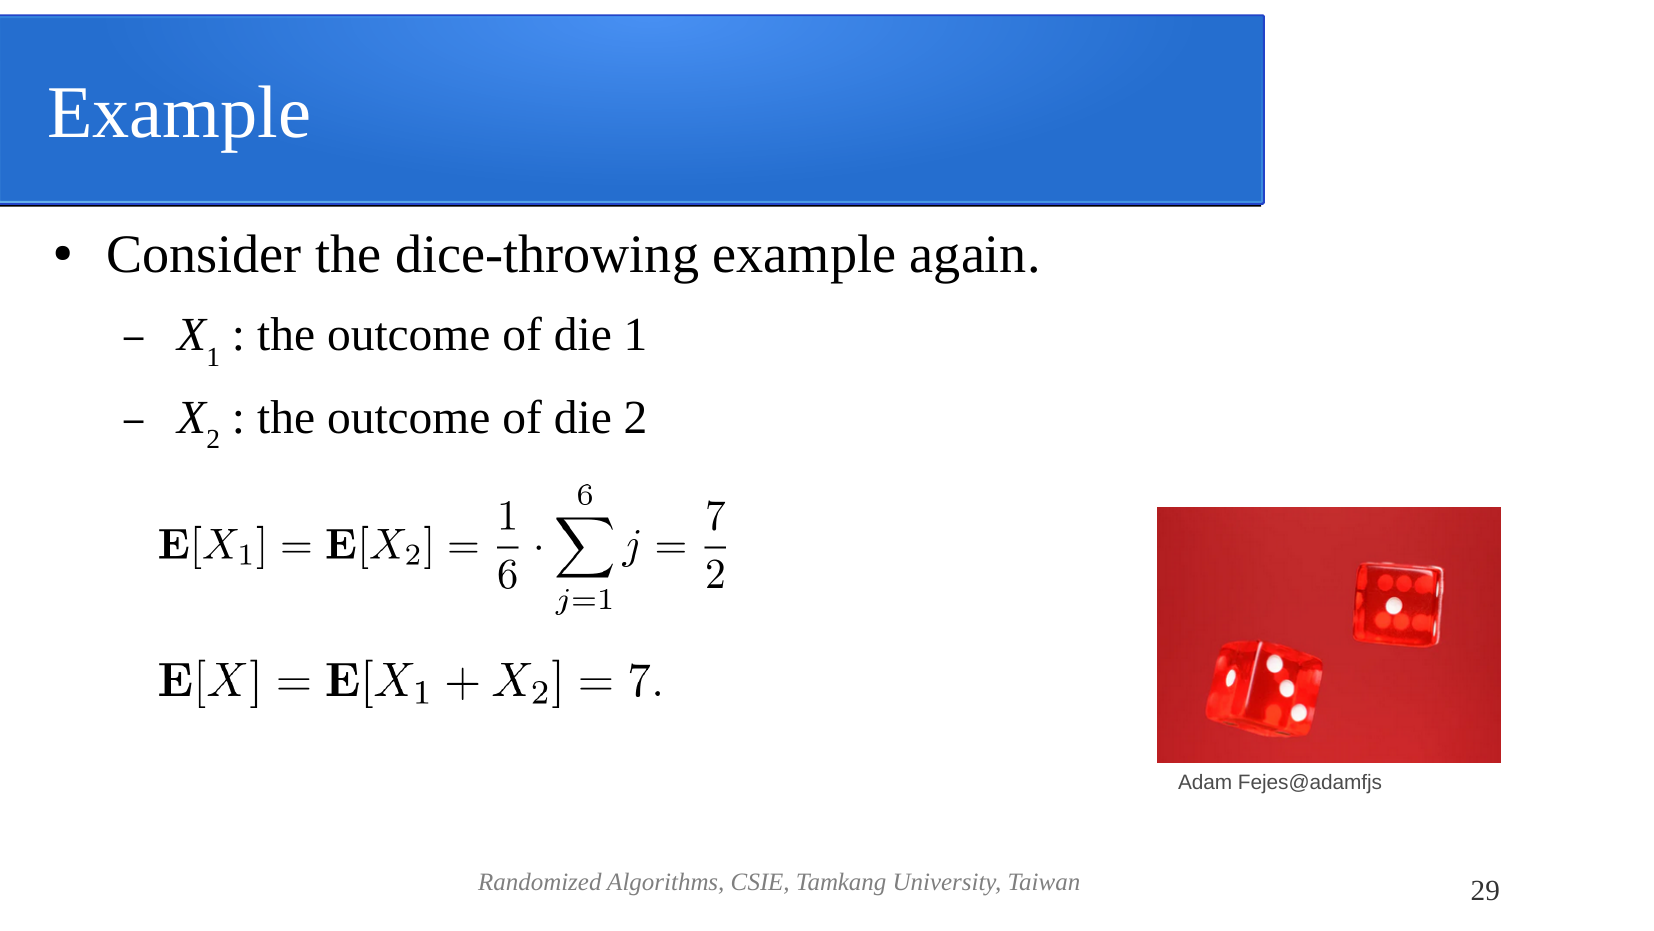

# Example
Consider the dice-throwing example again.
X1 : the outcome of die 1
X2 : the outcome of die 2
Adam Fejes@adamfjs
Randomized Algorithms, CSIE, Tamkang University, Taiwan
29